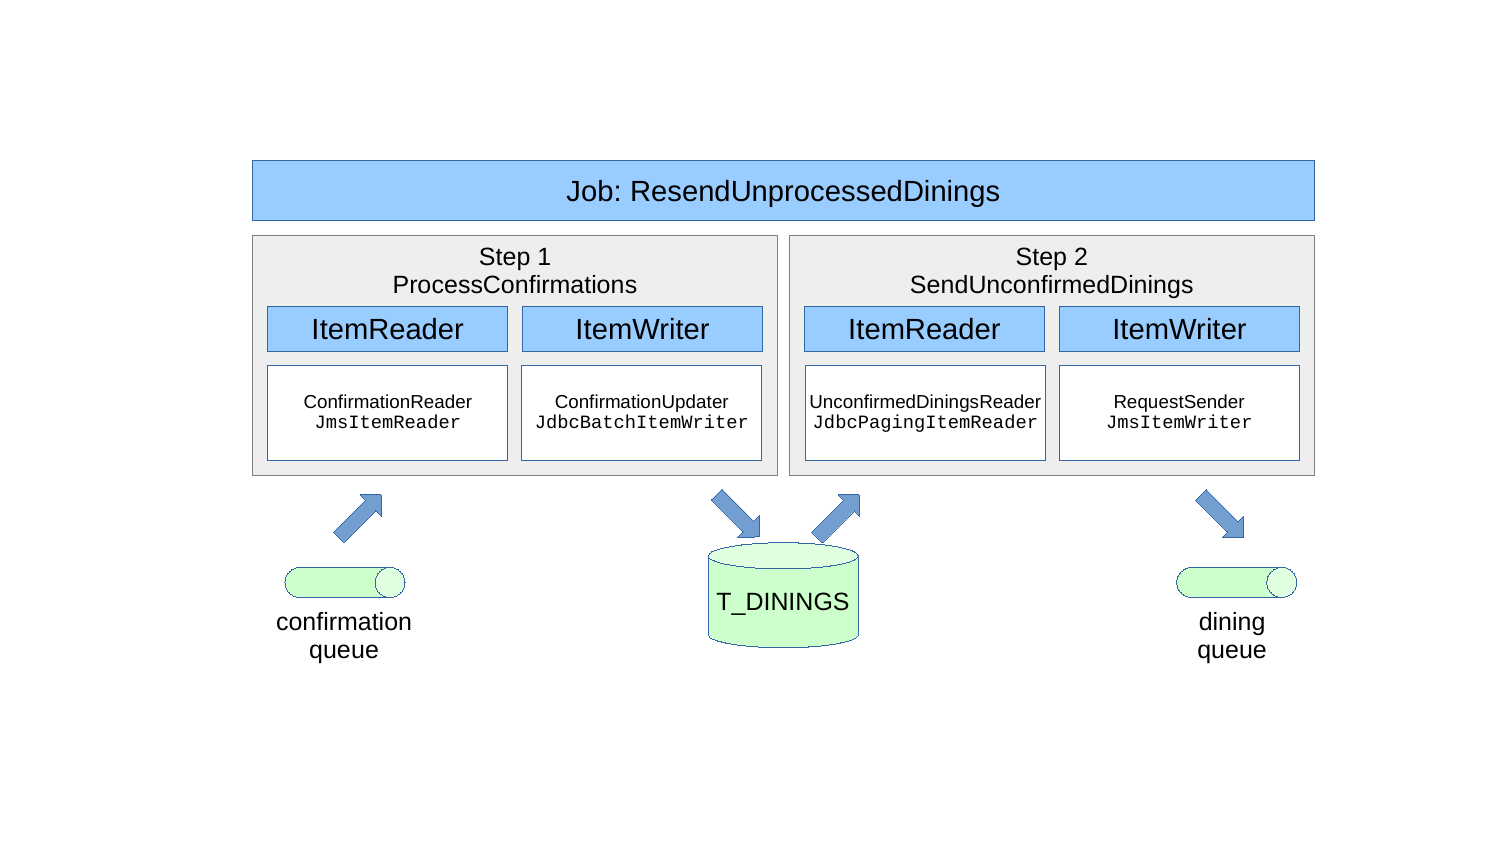

Job: ResendUnprocessedDinings
Step 1
ProcessConfirmations
Step 2
SendUnconfirmedDinings
ItemReader
ItemWriter
ItemReader
ItemWriter
ConfirmationReader
JmsItemReader
ConfirmationUpdater
JdbcBatchItemWriter
UnconfirmedDiningsReader
JdbcPagingItemReader
RequestSender
JmsItemWriter
T_DININGS
confirmation
queue
dining
queue